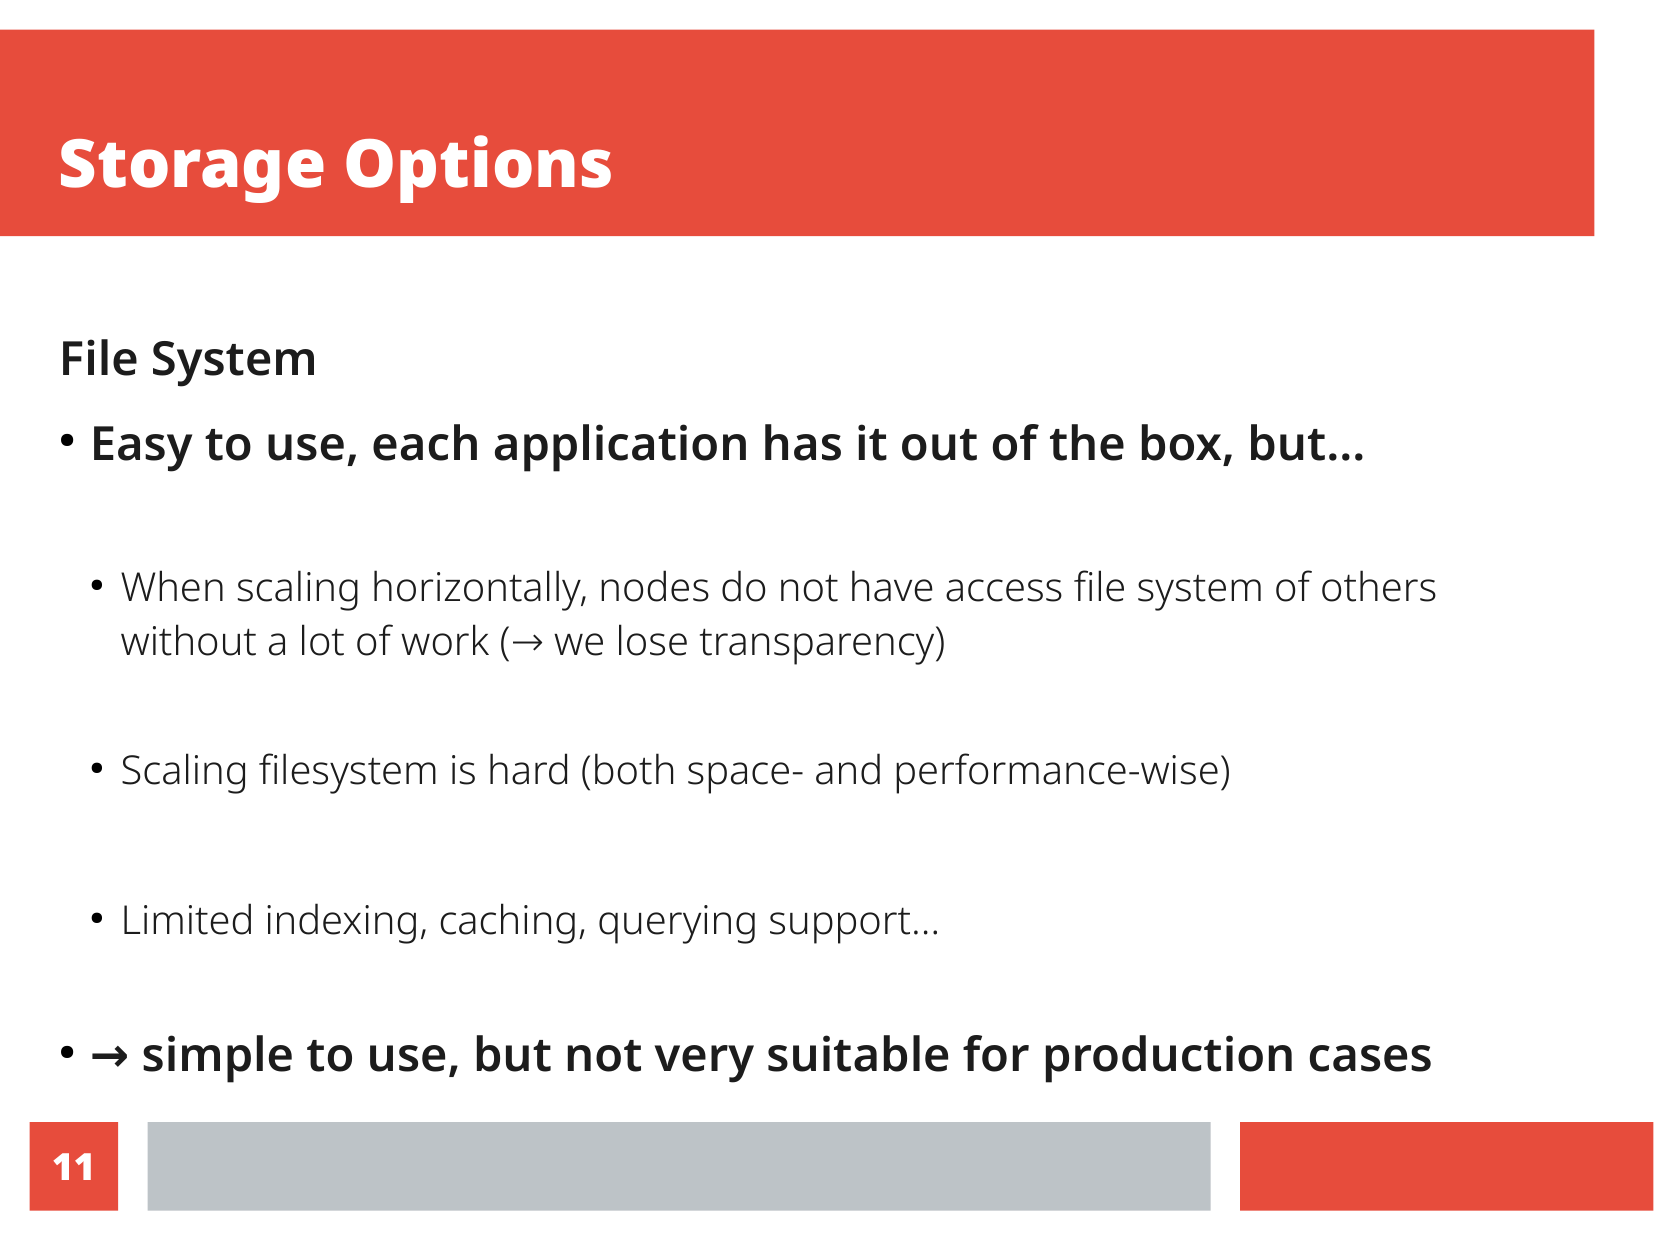

# Storage Options
File System
Easy to use, each application has it out of the box, but…
When scaling horizontally, nodes do not have access file system of others without a lot of work (→ we lose transparency)
Scaling filesystem is hard (both space- and performance-wise)
Limited indexing, caching, querying support…
→ simple to use, but not very suitable for production cases
11